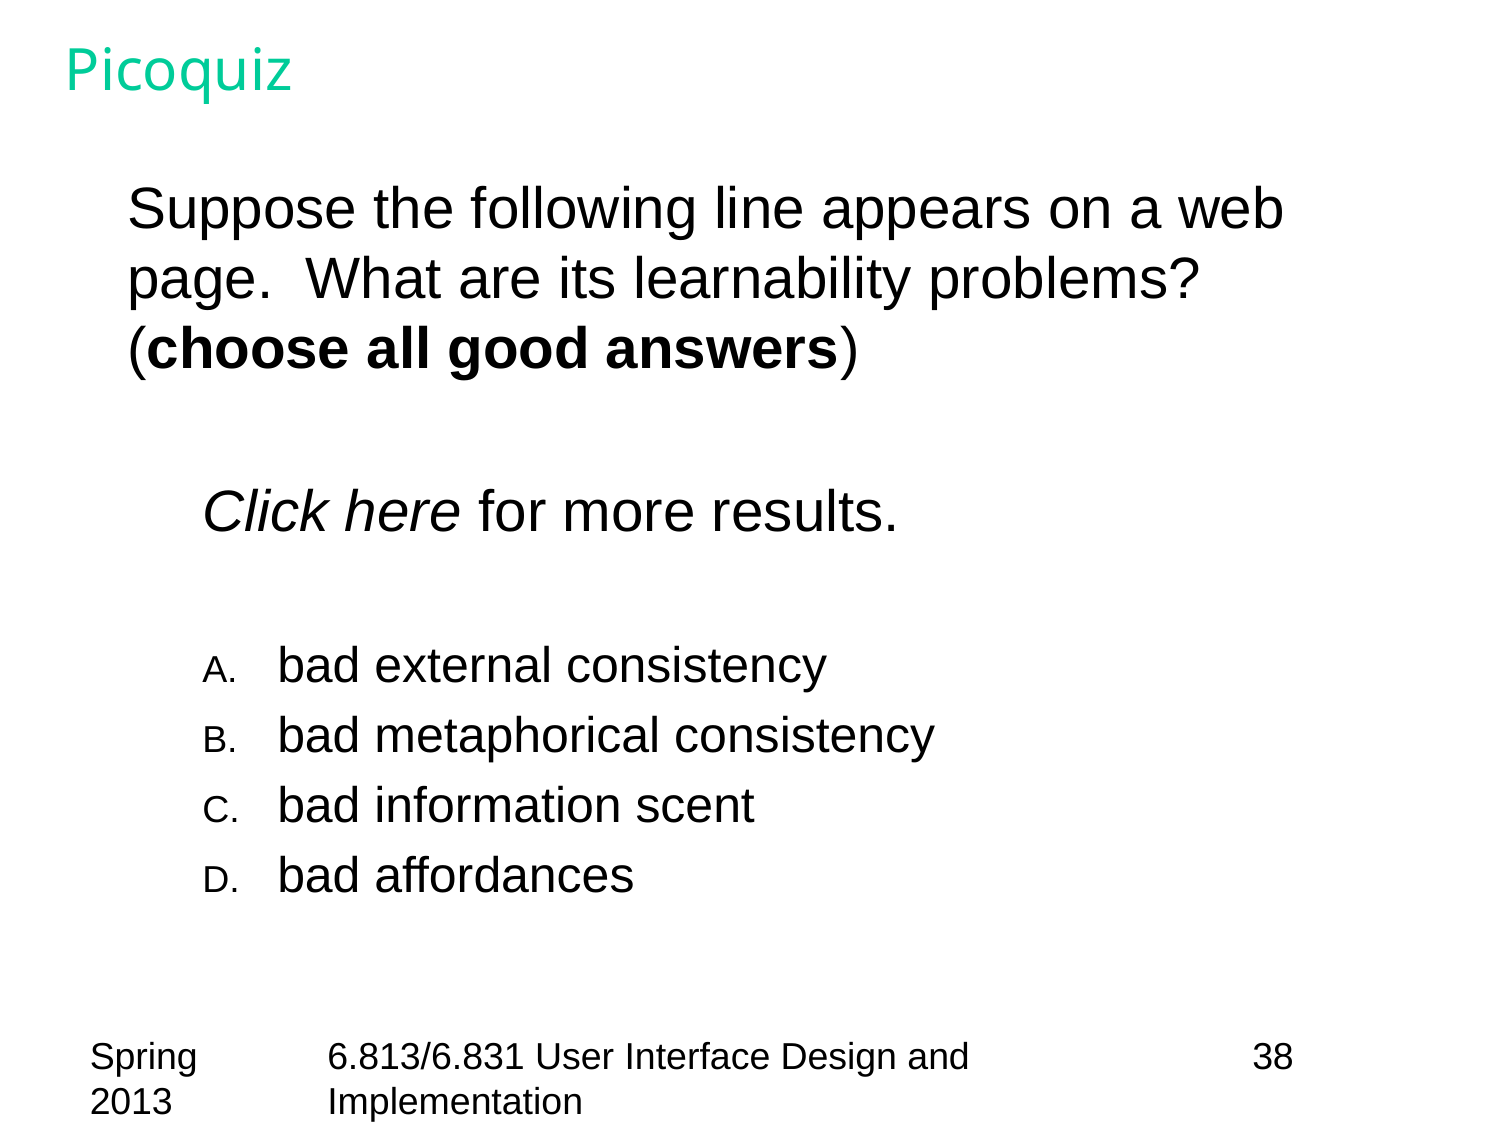

# Picoquiz
Suppose the following line appears on a web page. What are its learnability problems? (choose all good answers)
	Click here for more results.
bad external consistency
bad metaphorical consistency
bad information scent
bad affordances
Spring 2013
6.813/6.831 User Interface Design and Implementation